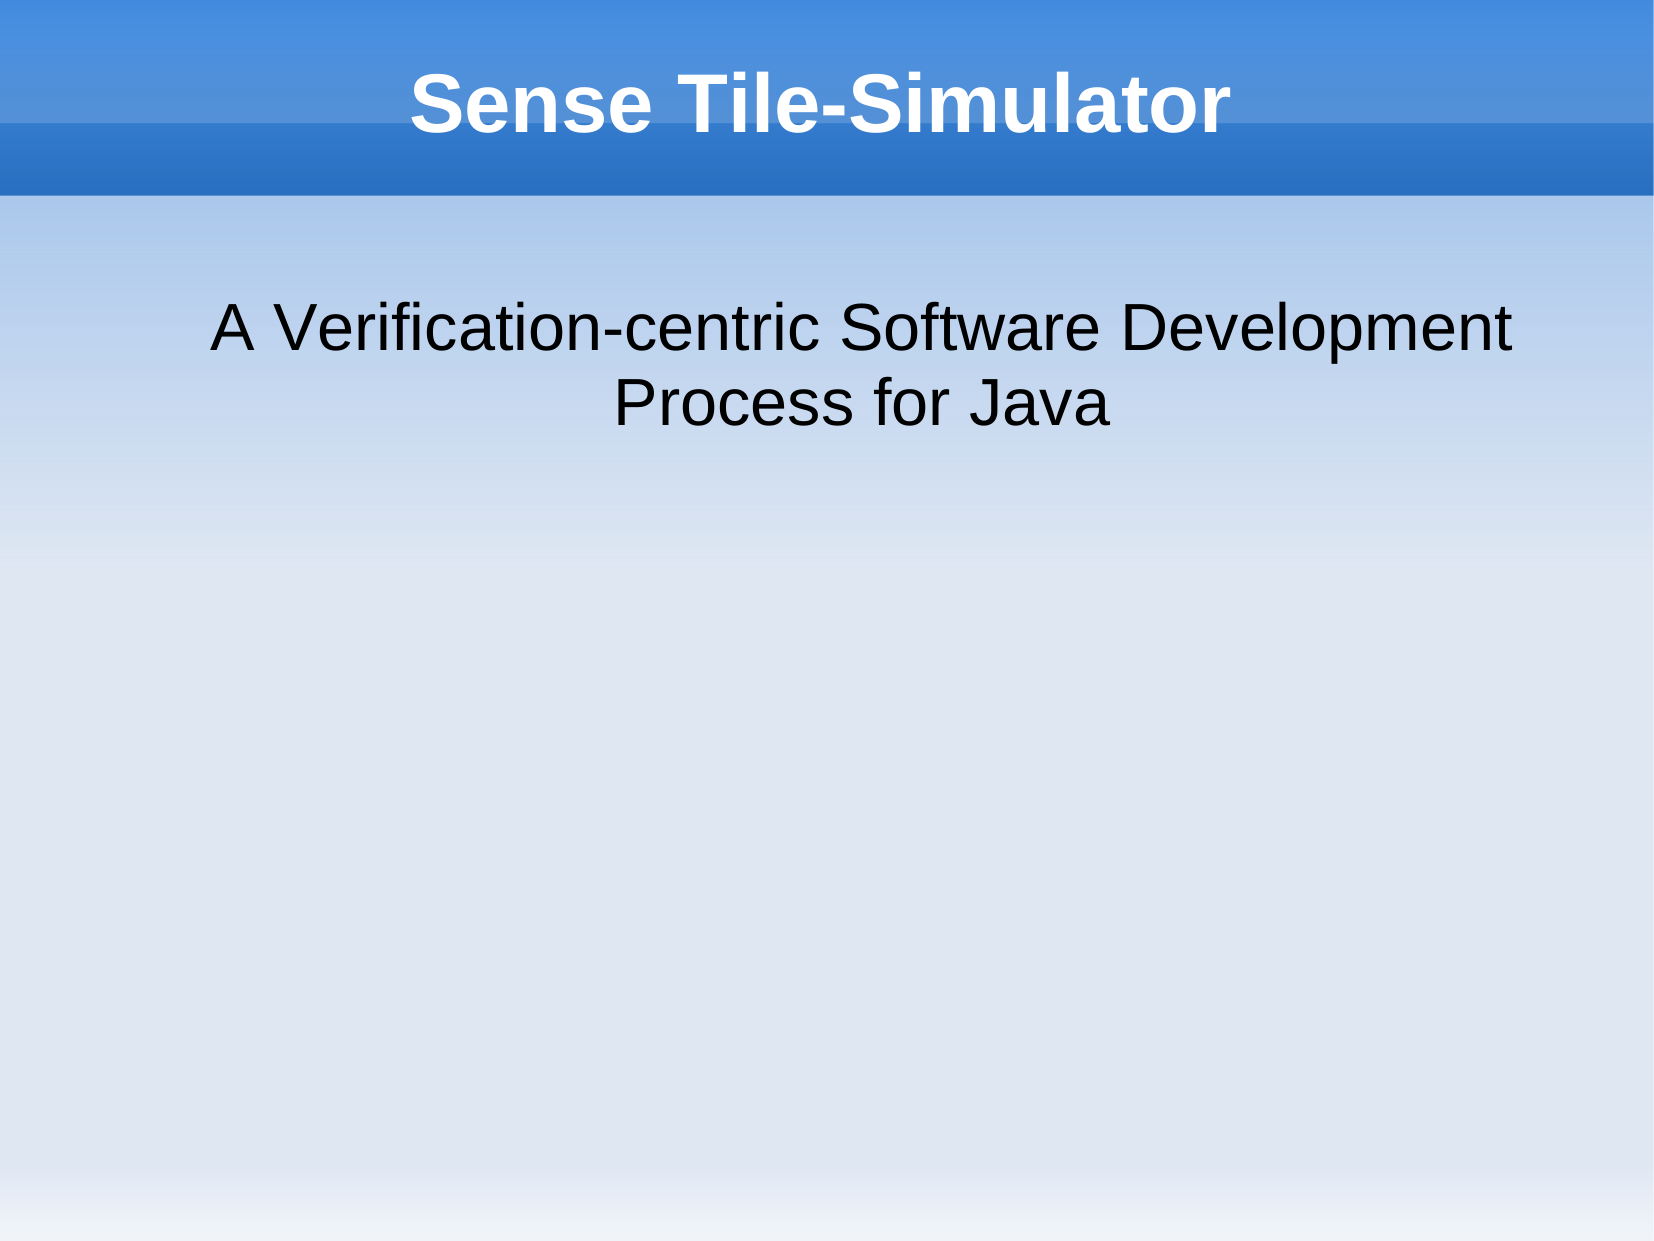

# Sense Tile-Simulator
A Verification-centric Software Development Process for Java